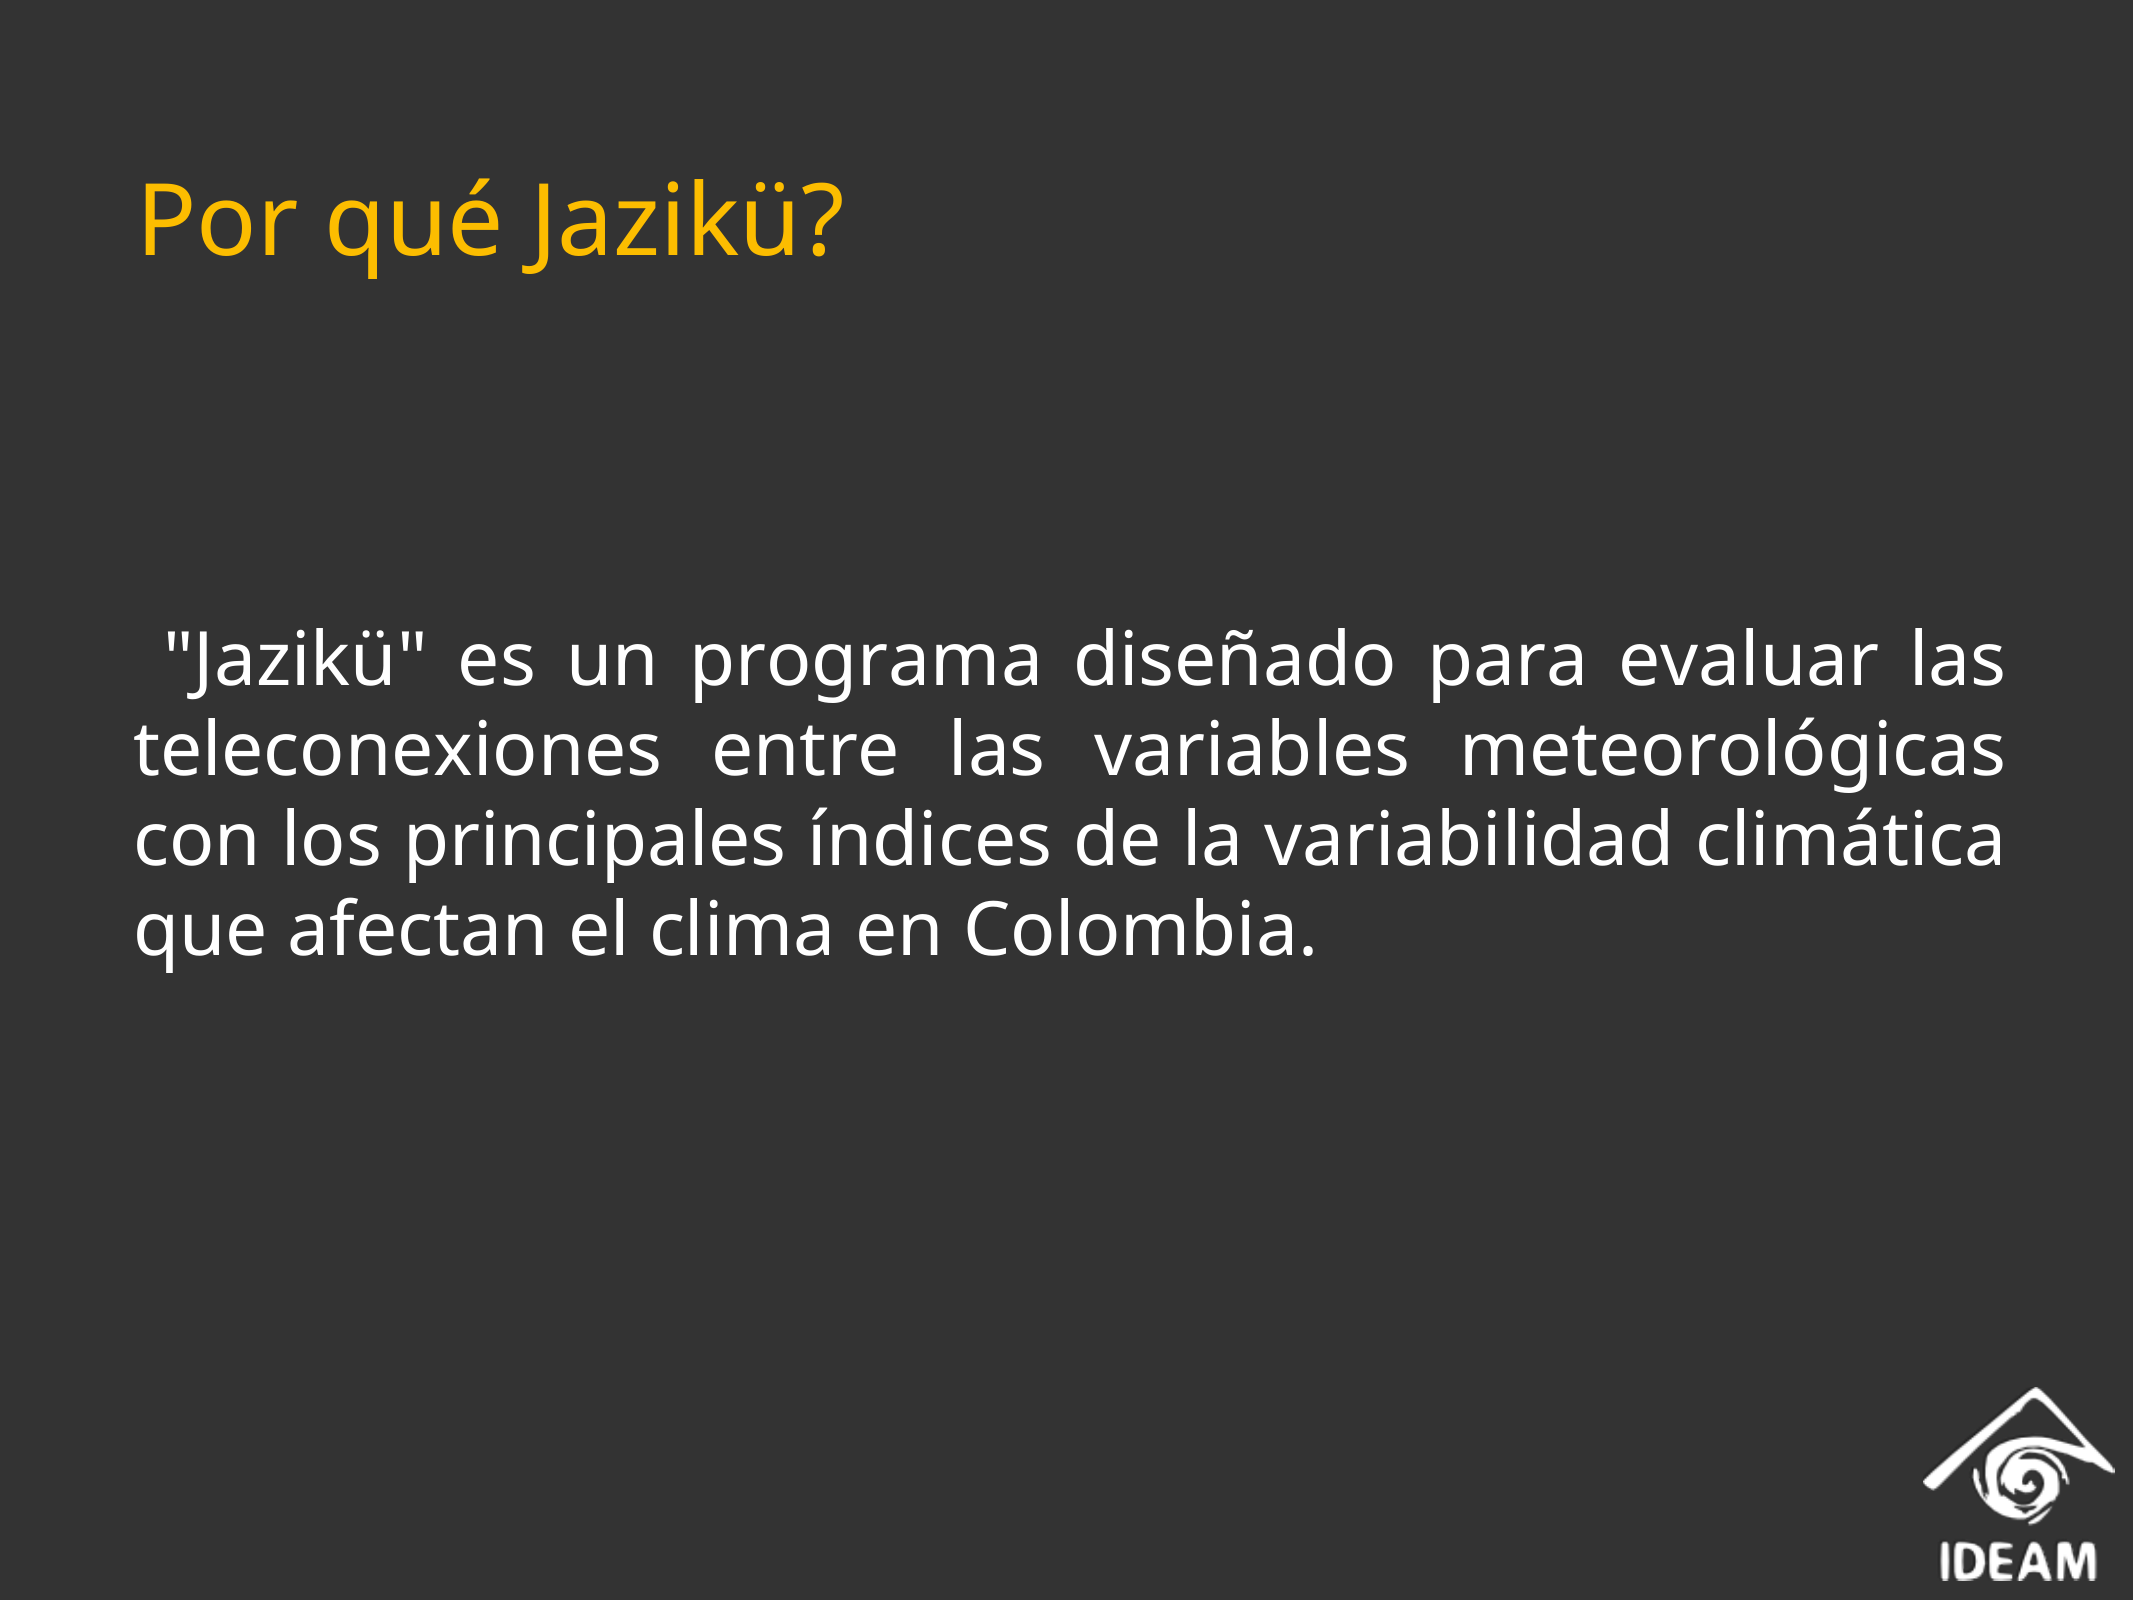

Por qué Jazikü?
 "Jazikü" es un programa diseñado para evaluar las teleconexiones entre las variables meteorológicas con los principales índices de la variabilidad climática que afectan el clima en Colombia.